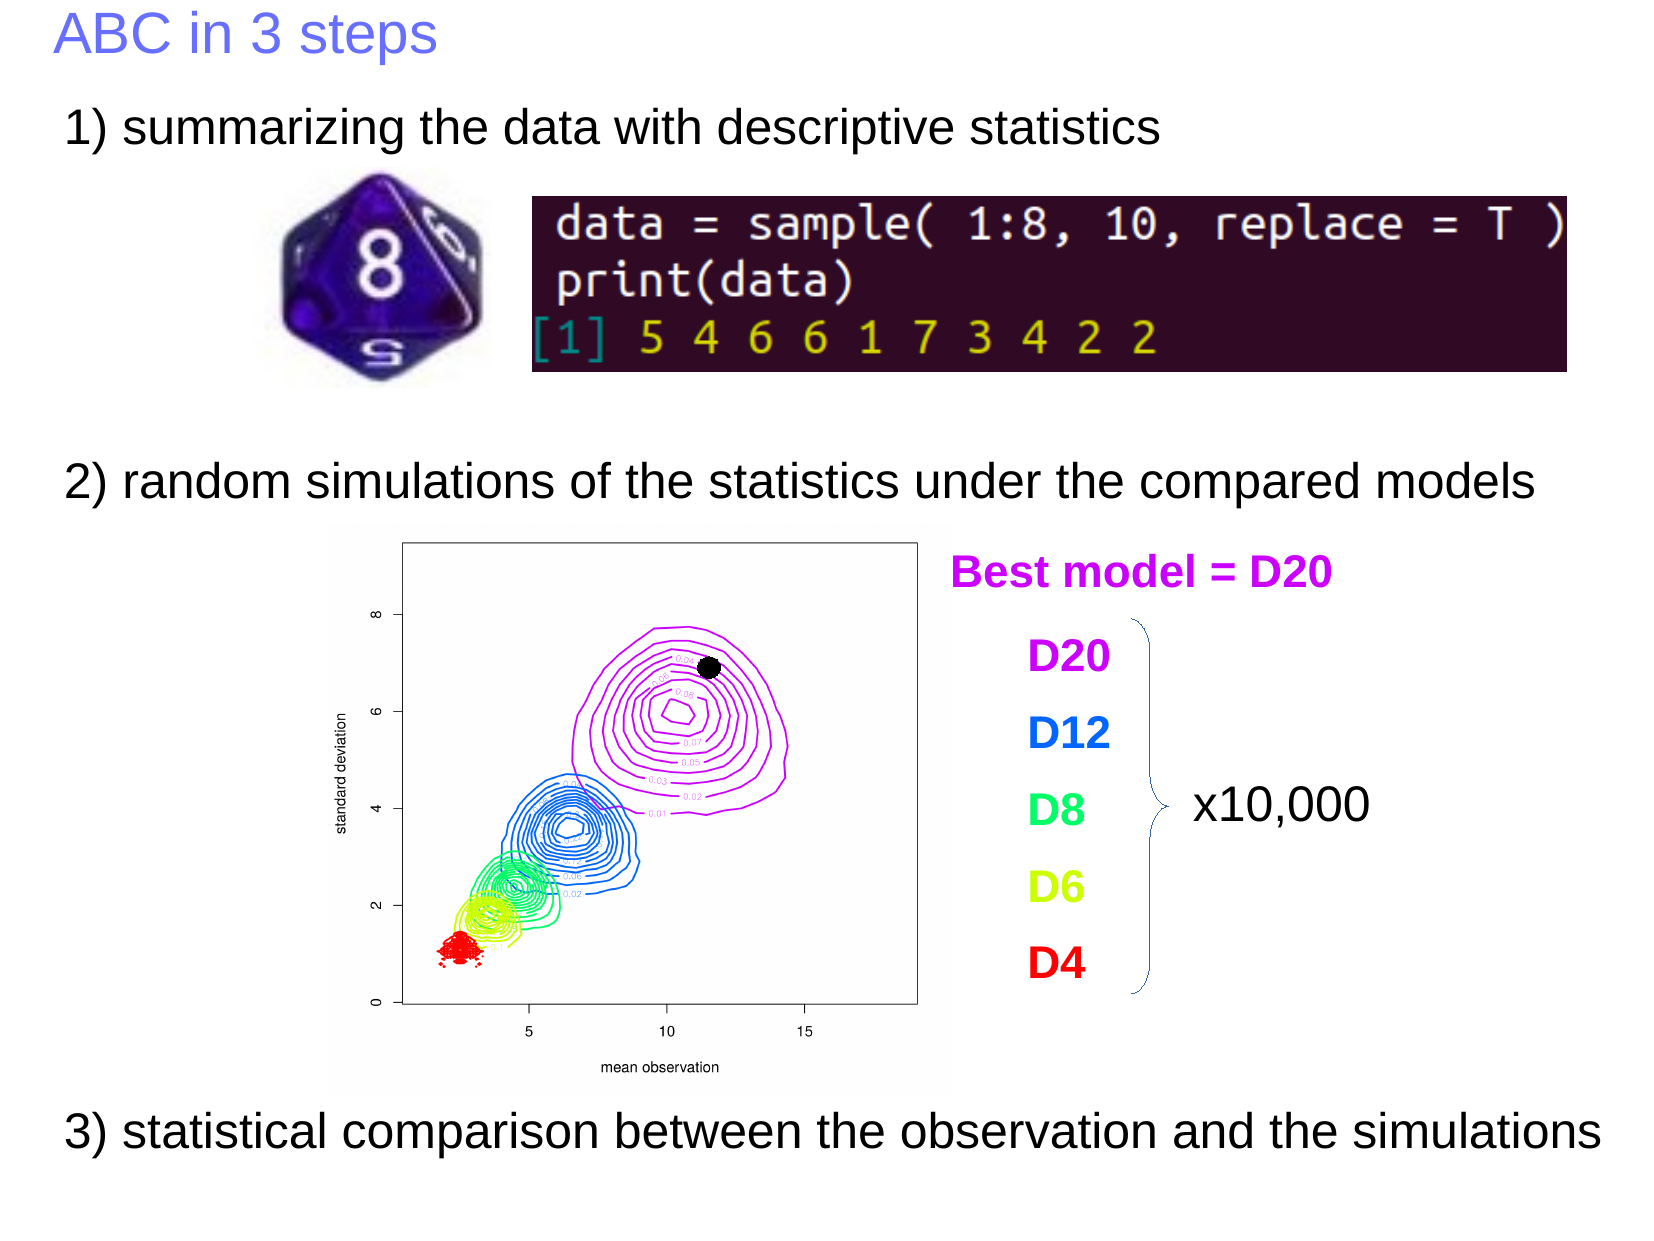

ABC in 3 steps
1) summarizing the data with descriptive statistics
2) random simulations of the statistics under the compared models
Best model = D20
D20
D12
D8
D6
D4
x10,000
3) statistical comparison between the observation and the simulations